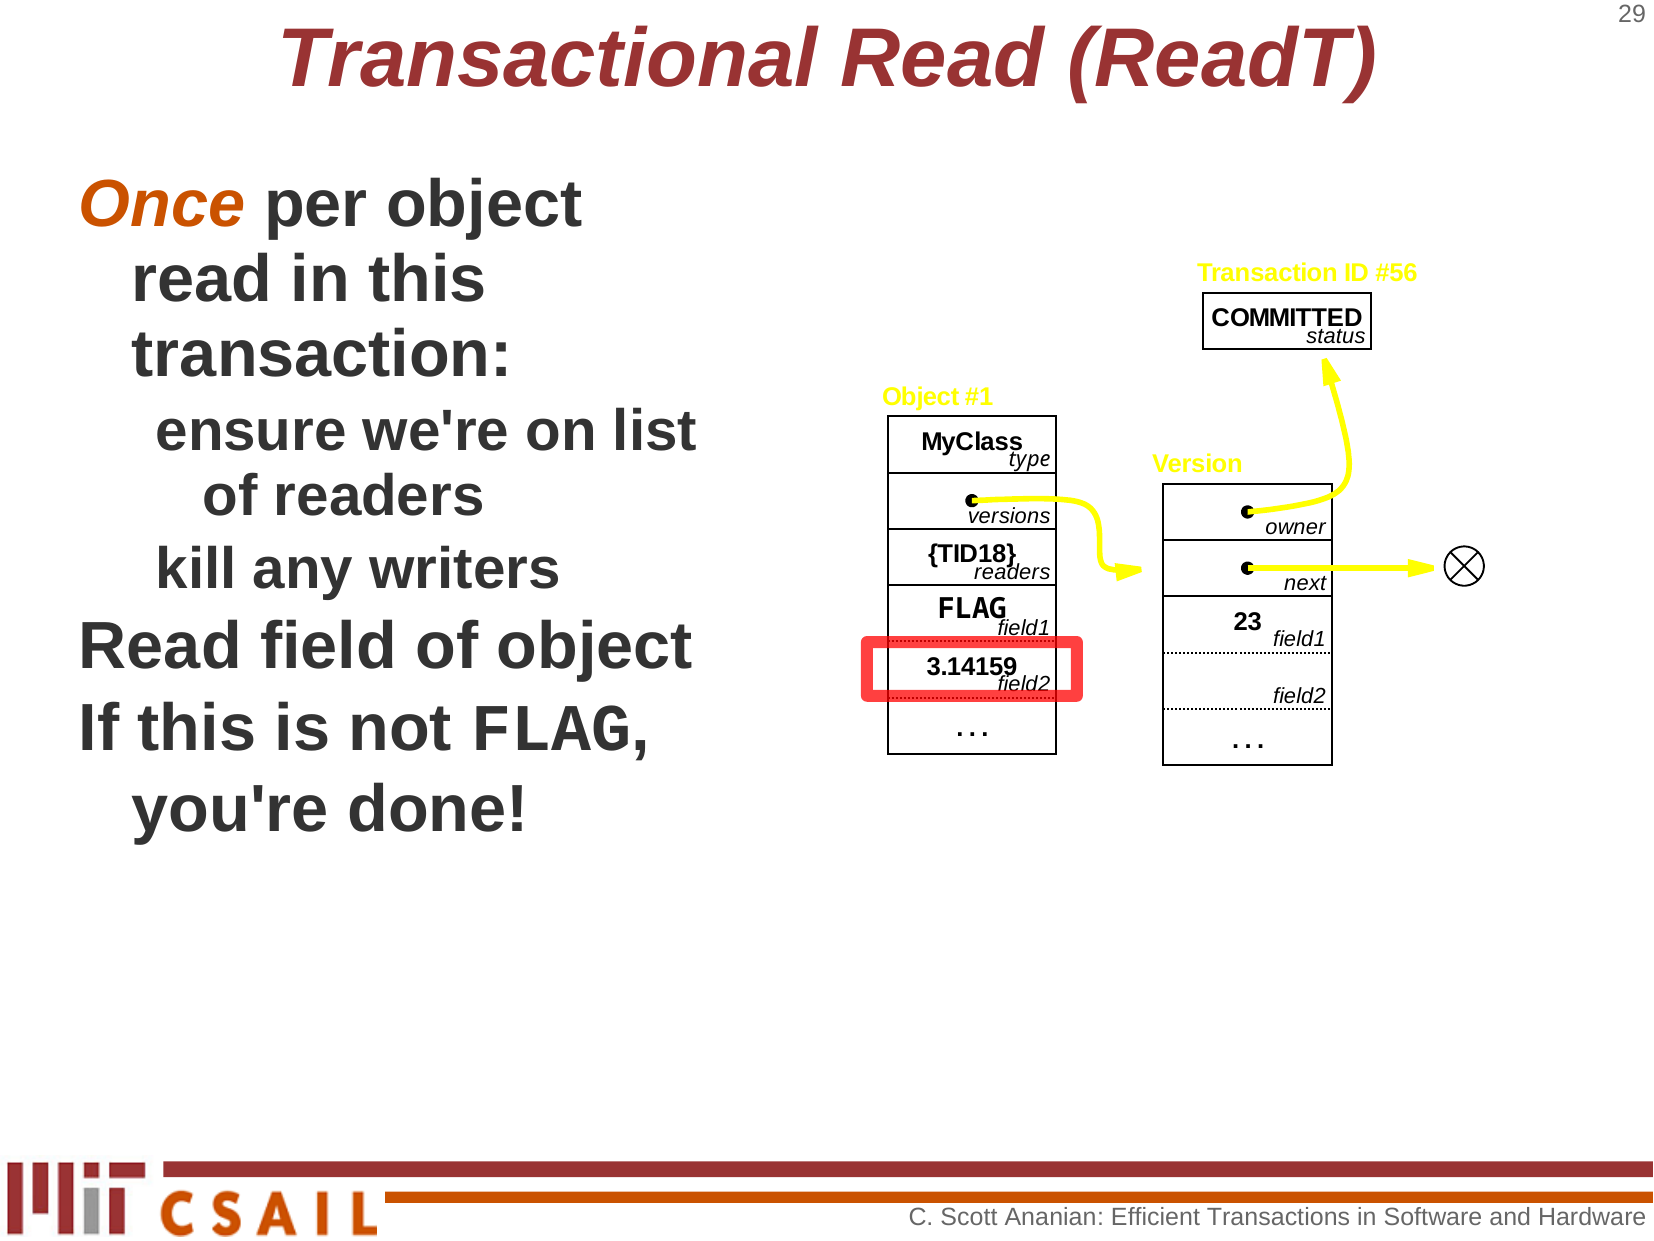

# Transactional Read (ReadT)
Once per object read in this transaction:
ensure we're on list of readers
kill any writers
Read field of object
If this is not FLAG, you're done!